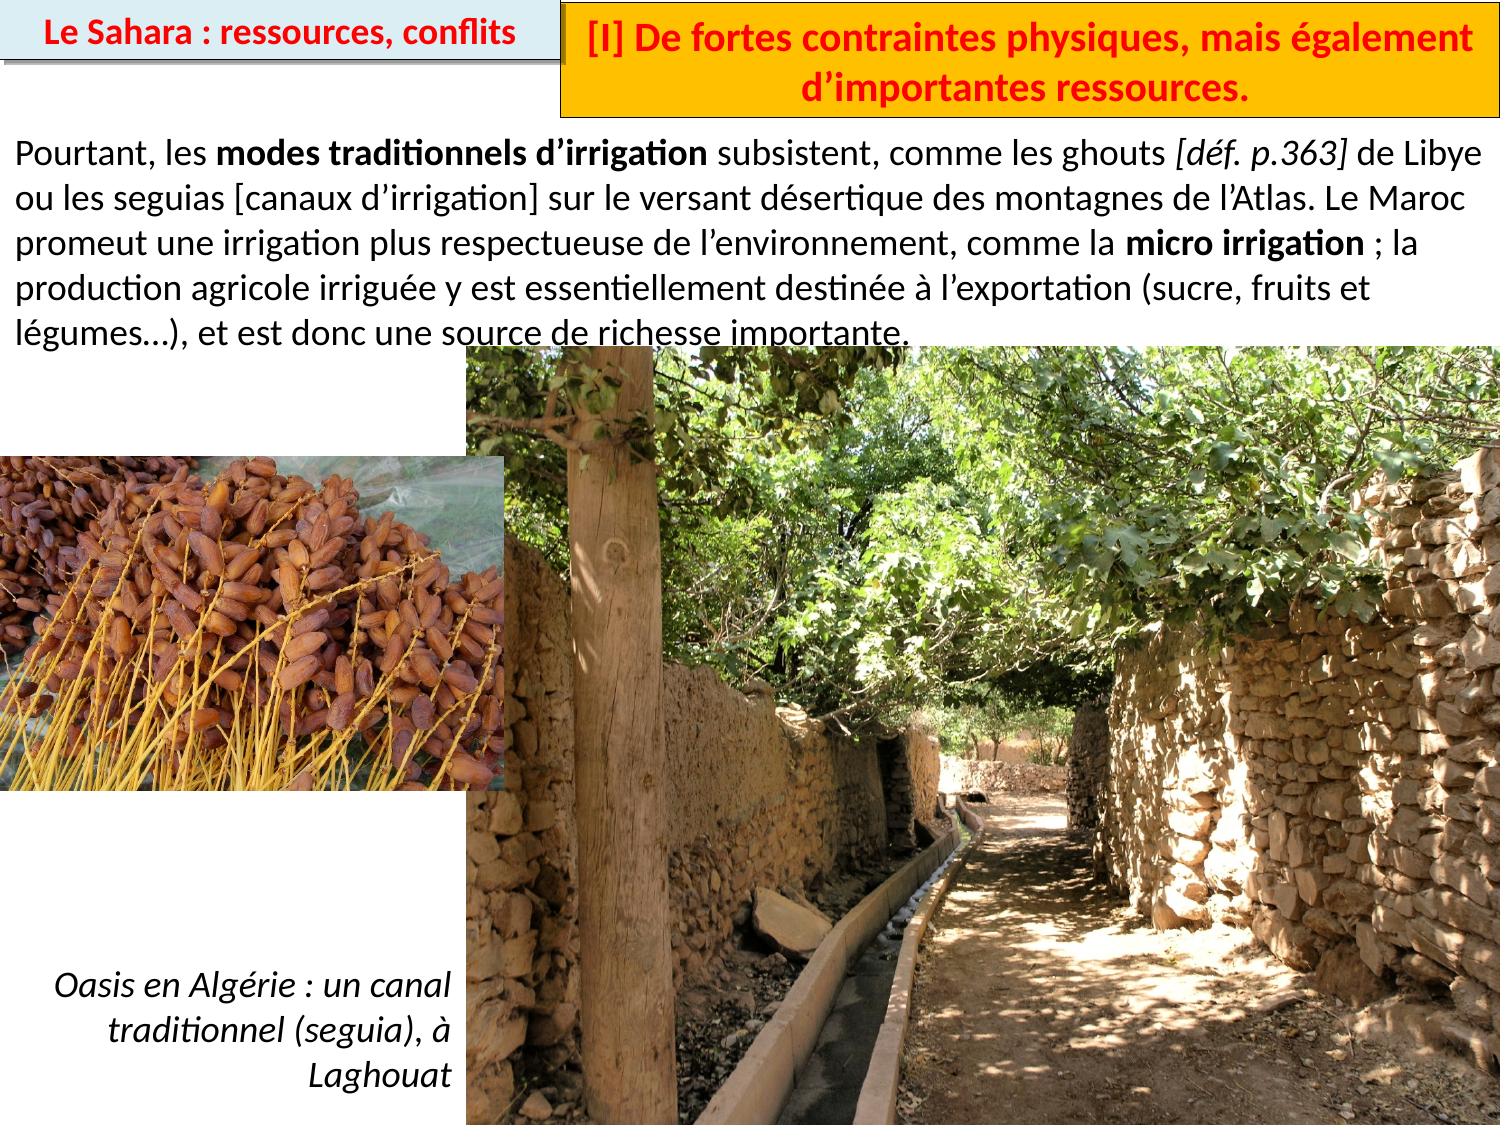

Le Sahara : ressources, conflits
[I] De fortes contraintes physiques, mais également d’importantes ressources.
Pourtant, les modes traditionnels d’irrigation subsistent, comme les ghouts [déf. p.363] de Libye ou les seguias [canaux d’irrigation] sur le versant désertique des montagnes de l’Atlas. Le Maroc promeut une irrigation plus respectueuse de l’environnement, comme la micro irrigation ; la production agricole irriguée y est essentiellement destinée à l’exportation (sucre, fruits et légumes…), et est donc une source de richesse importante.
Oasis en Algérie : un canal traditionnel (seguia), à Laghouat